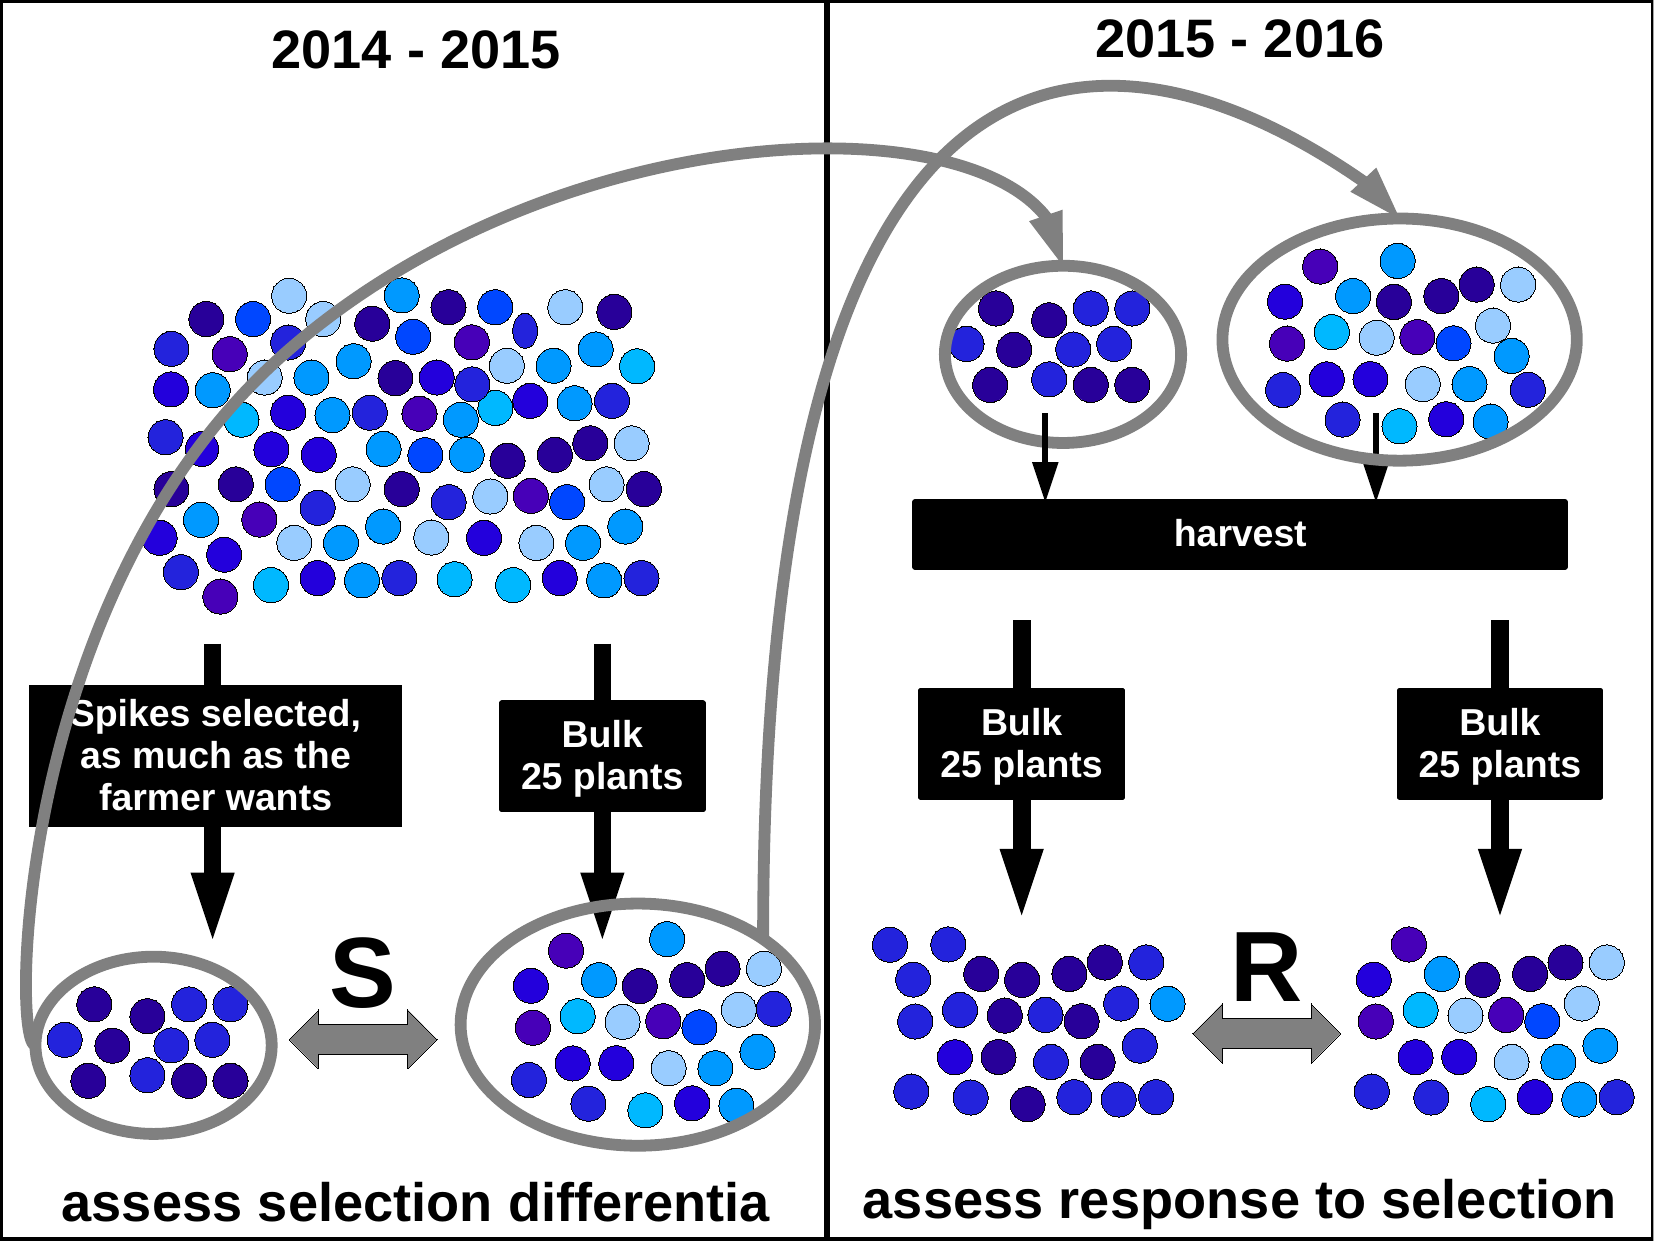

2015 - 2016
2014 - 2015
harvest
Spikes selected, as much as the farmer wants
Bulk
25 plants
Bulk
25 plants
Bulk
25 plants
Bulk
25 plants
Bulk
25 plants
Bulk
25 plants
Bulk
25 plants
R
S
assess response to selection
assess selection differentia